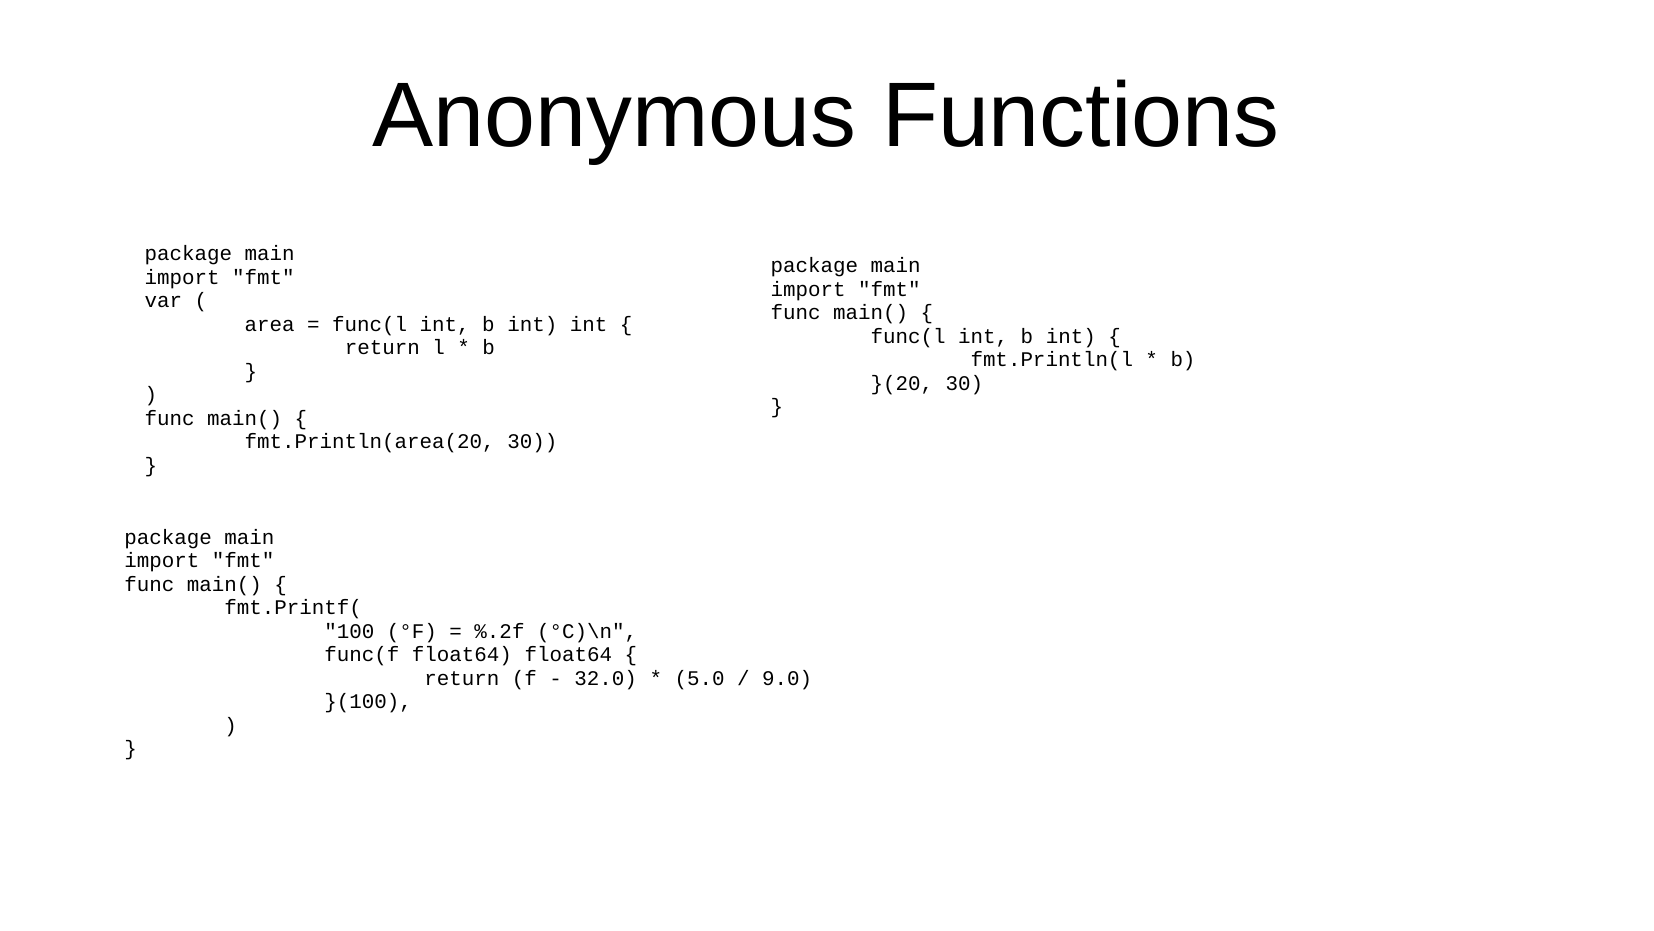

# Anonymous Functions
package main
import "fmt"
var (
 area = func(l int, b int) int {
 return l * b
 }
)
func main() {
 fmt.Println(area(20, 30))
}
package main
import "fmt"
func main() {
 func(l int, b int) {
 fmt.Println(l * b)
 }(20, 30)
}
package main
import "fmt"
func main() {
 fmt.Printf(
 "100 (°F) = %.2f (°C)\n",
 func(f float64) float64 {
 return (f - 32.0) * (5.0 / 9.0)
 }(100),
 )
}